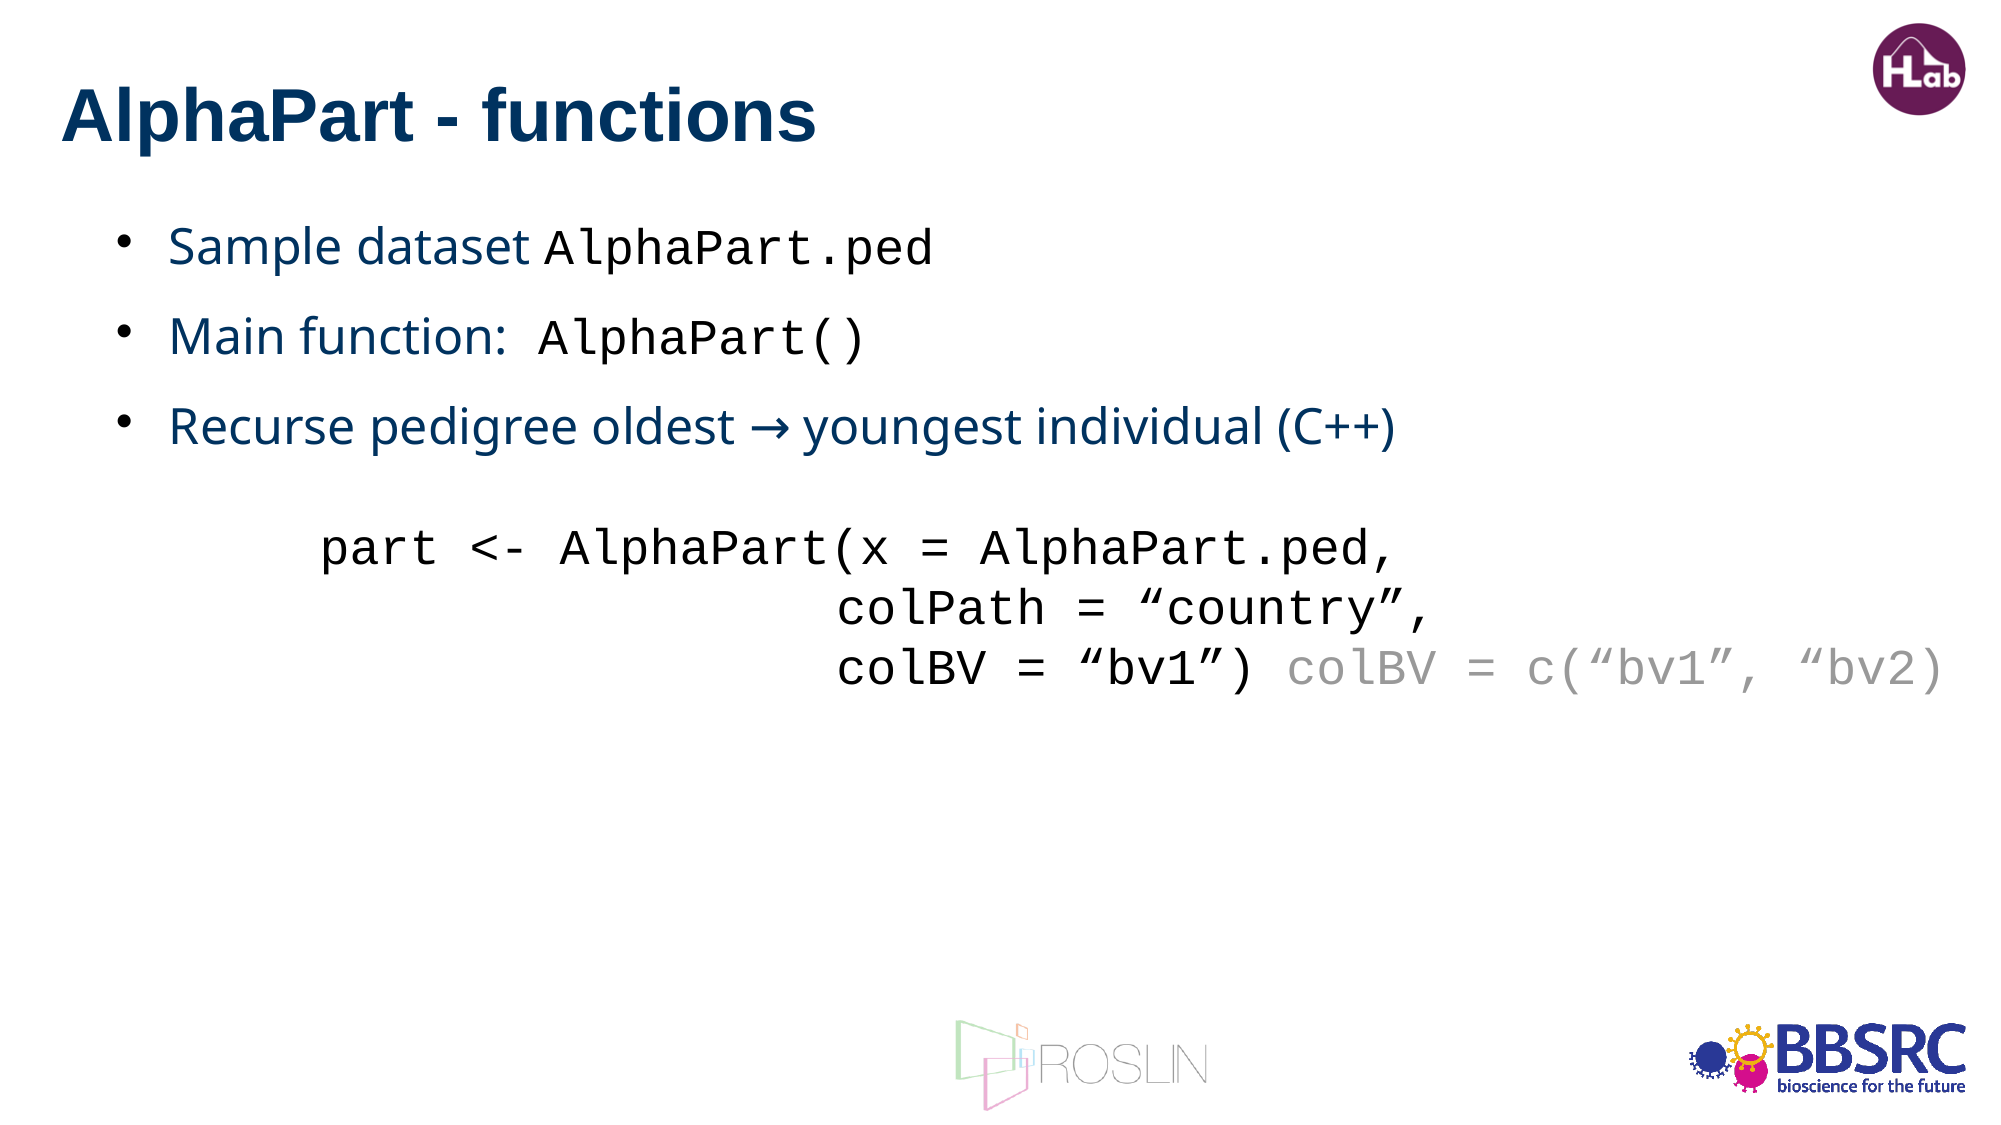

AlphaPart - functions
Sample dataset AlphaPart.ped
Main function: AlphaPart()
Recurse pedigree oldest → youngest individual (C++)
			part <- AlphaPart(x = AlphaPart.ped,
 		 	colPath = “country”,
		 	 	colBV = “bv1”) colBV = c(“bv1”, “bv2)